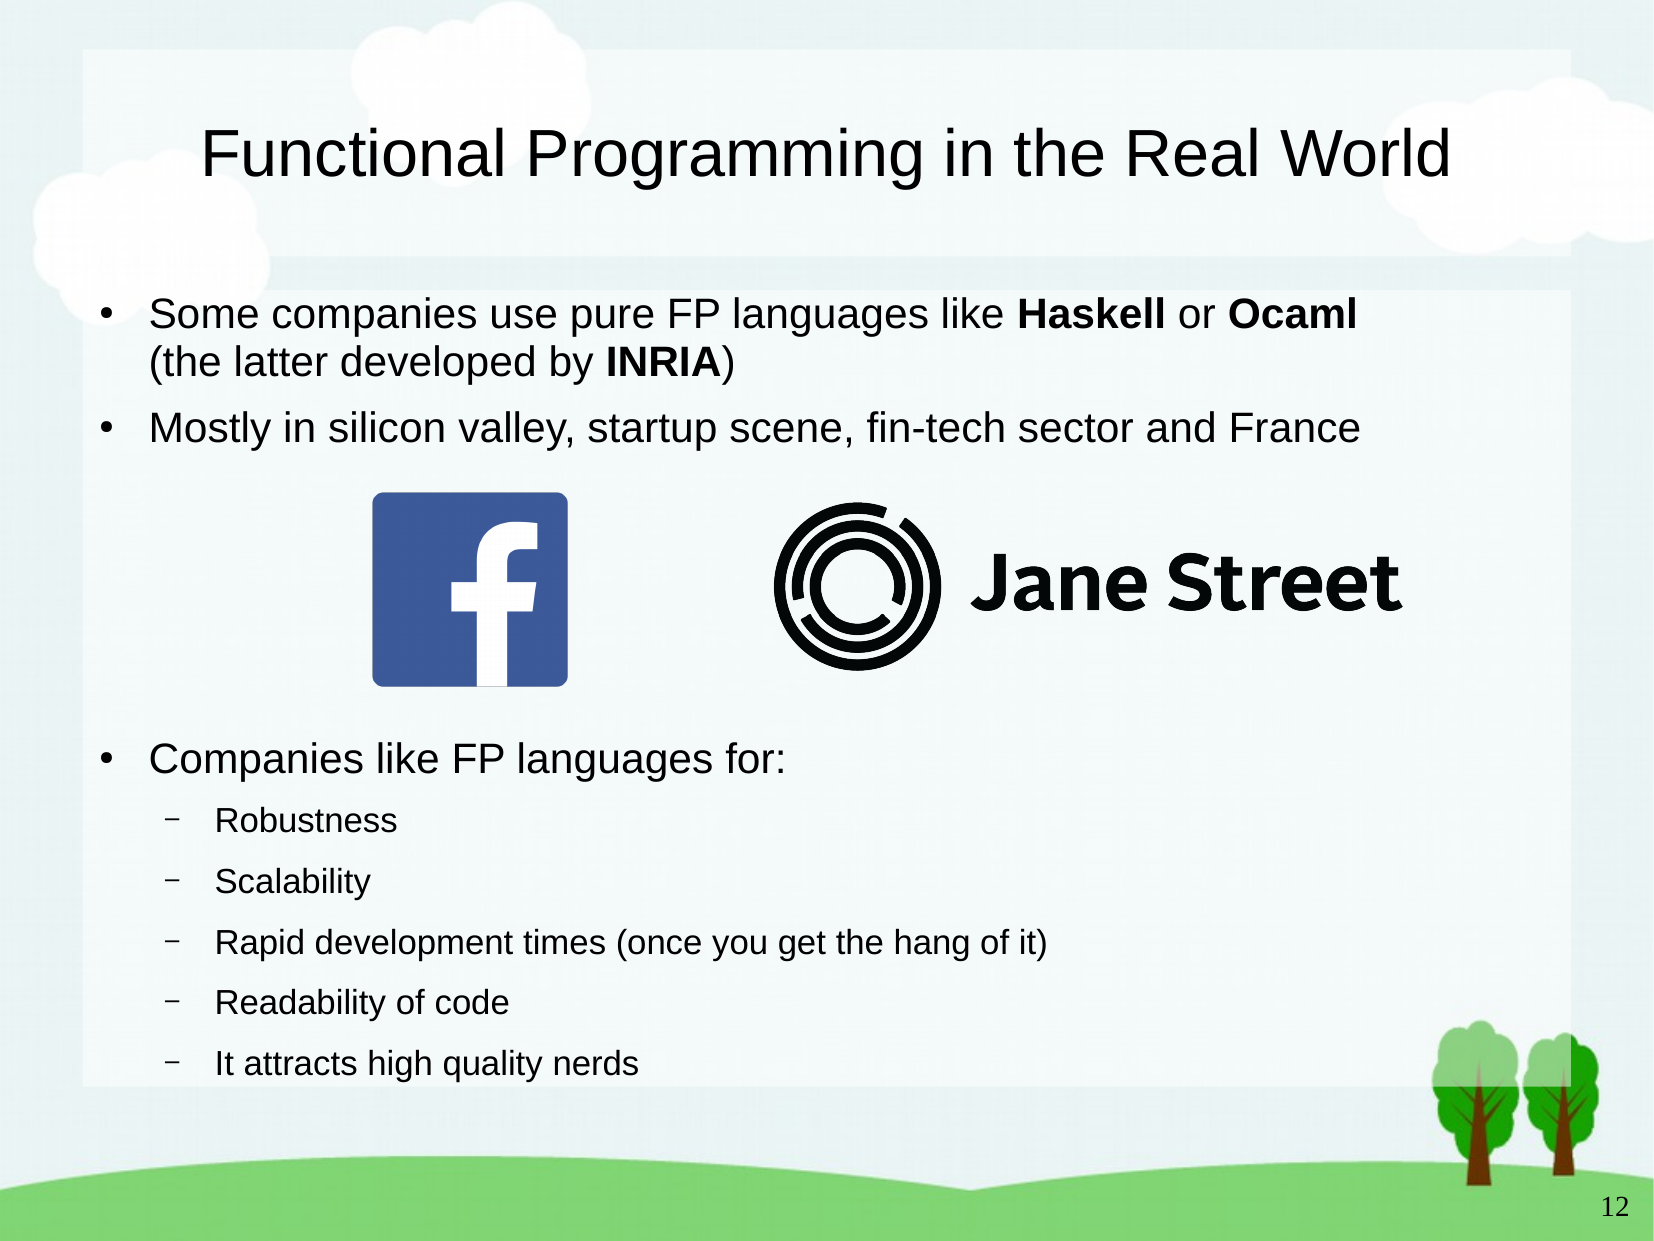

# Functional Programming in the Real World
Some companies use pure FP languages like Haskell or Ocaml
(the latter developed by INRIA)
Mostly in silicon valley, startup scene, fin-tech sector and France
Companies like FP languages for:
Robustness
Scalability
Rapid development times (once you get the hang of it)
Readability of code
It attracts high quality nerds
12